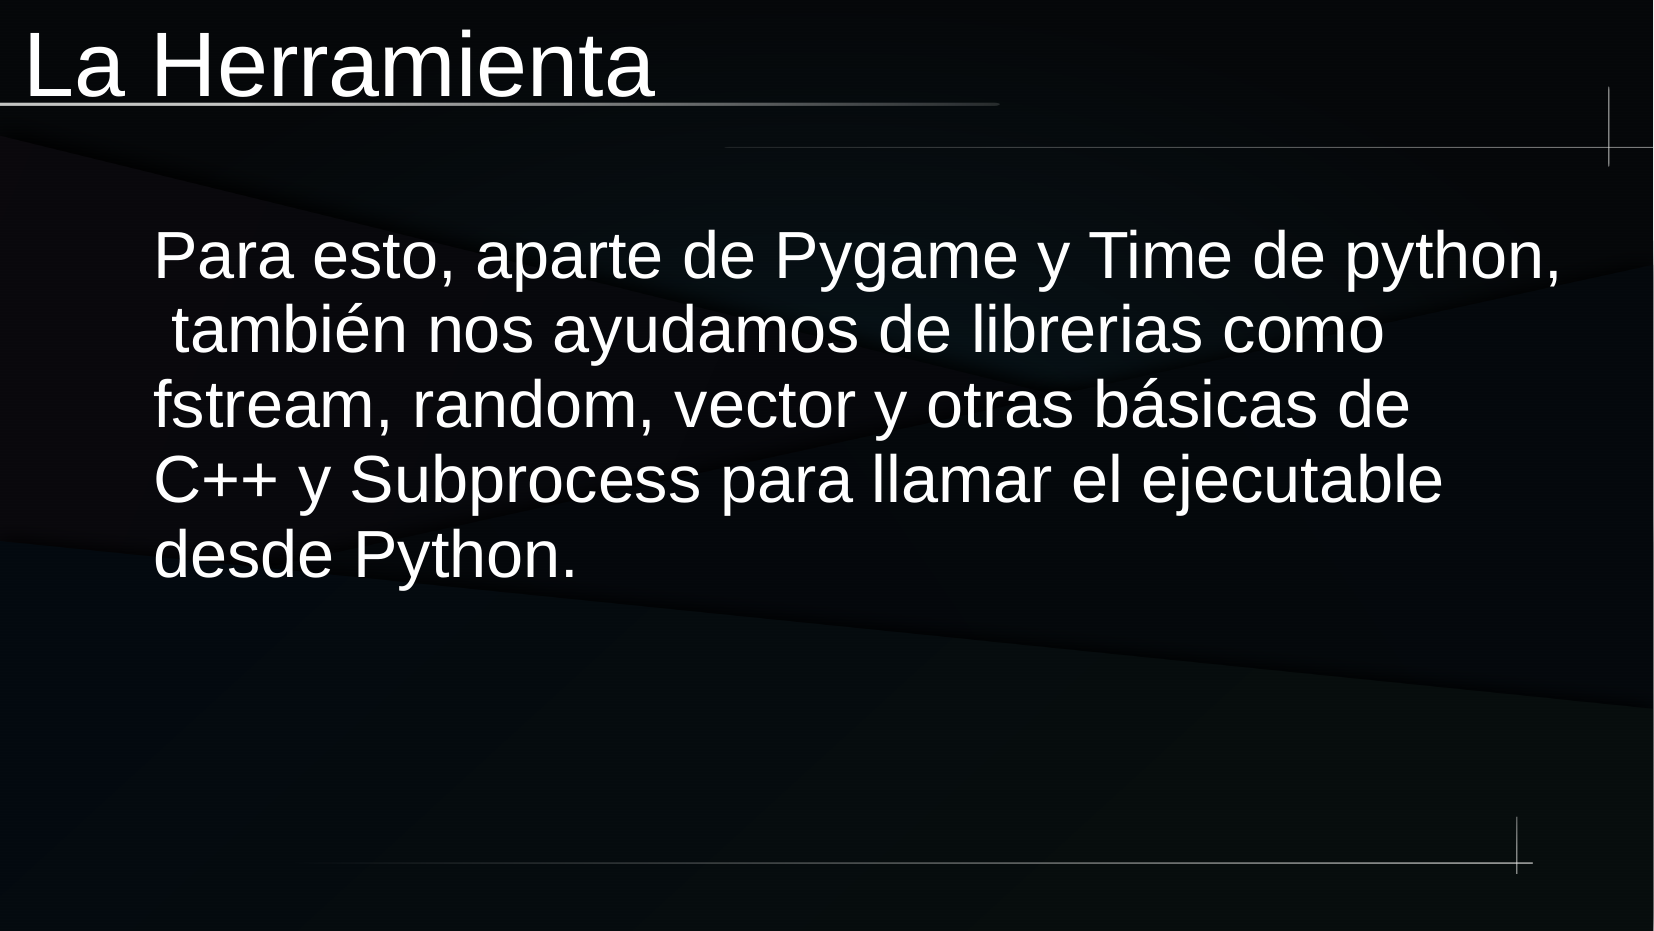

# La Herramienta
Para esto, aparte de Pygame y Time de python, también nos ayudamos de librerias como fstream, random, vector y otras básicas de C++ y Subprocess para llamar el ejecutable desde Python.